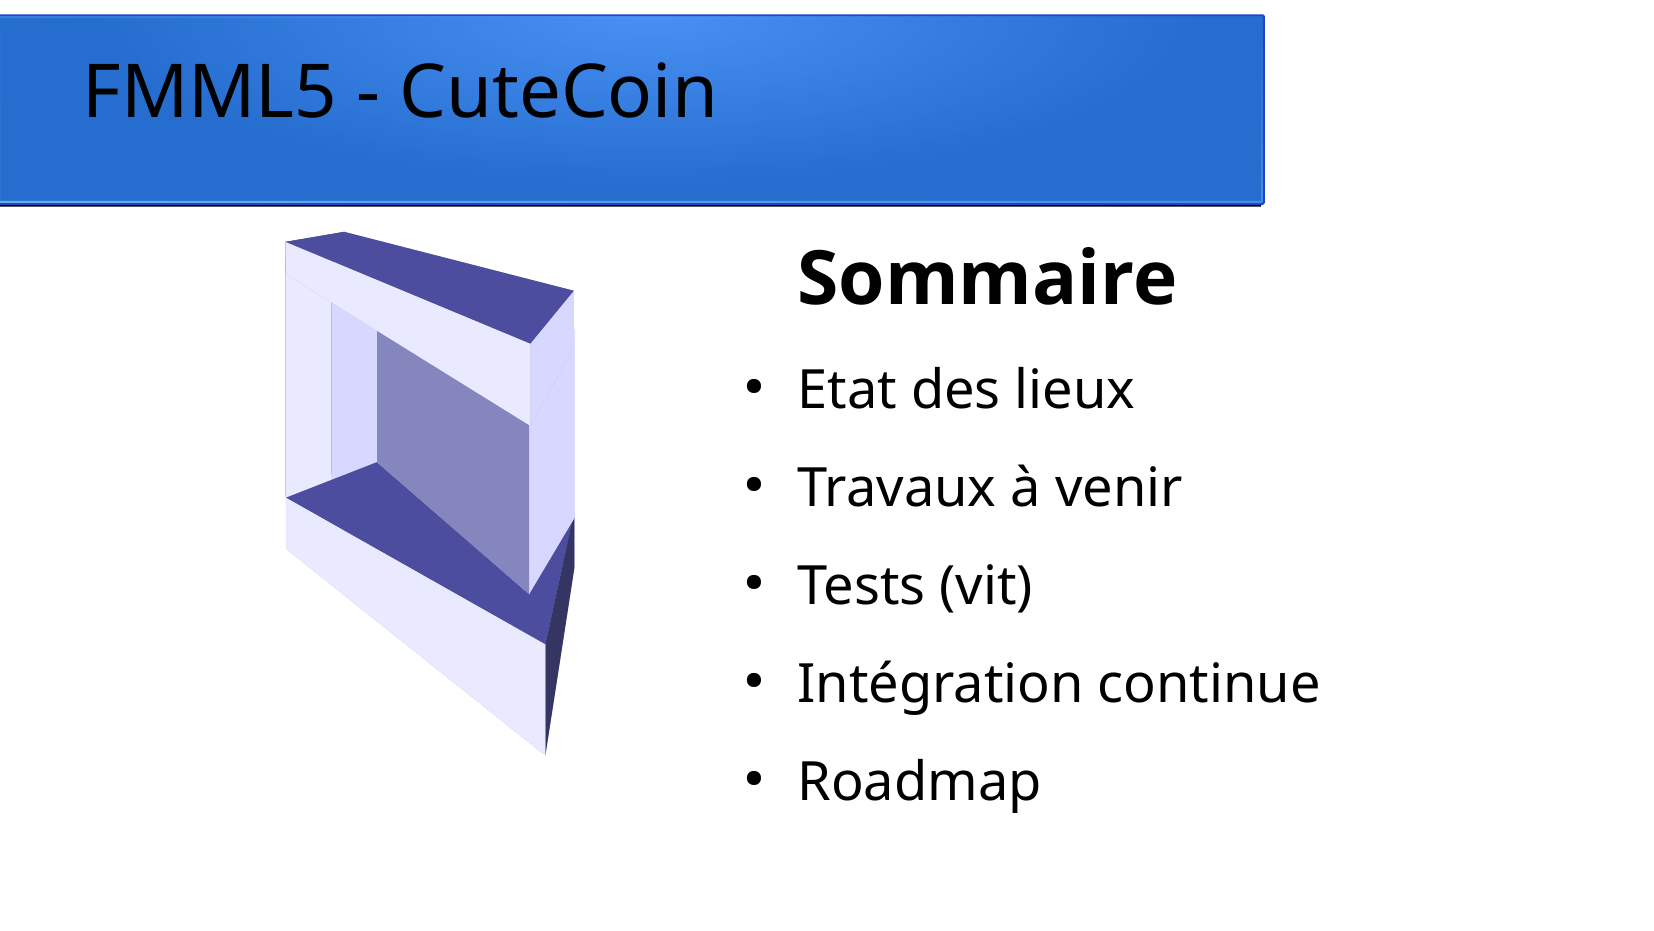

# FMML5 - CuteCoin
Sommaire
Etat des lieux
Travaux à venir
Tests (vit)
Intégration continue
Roadmap